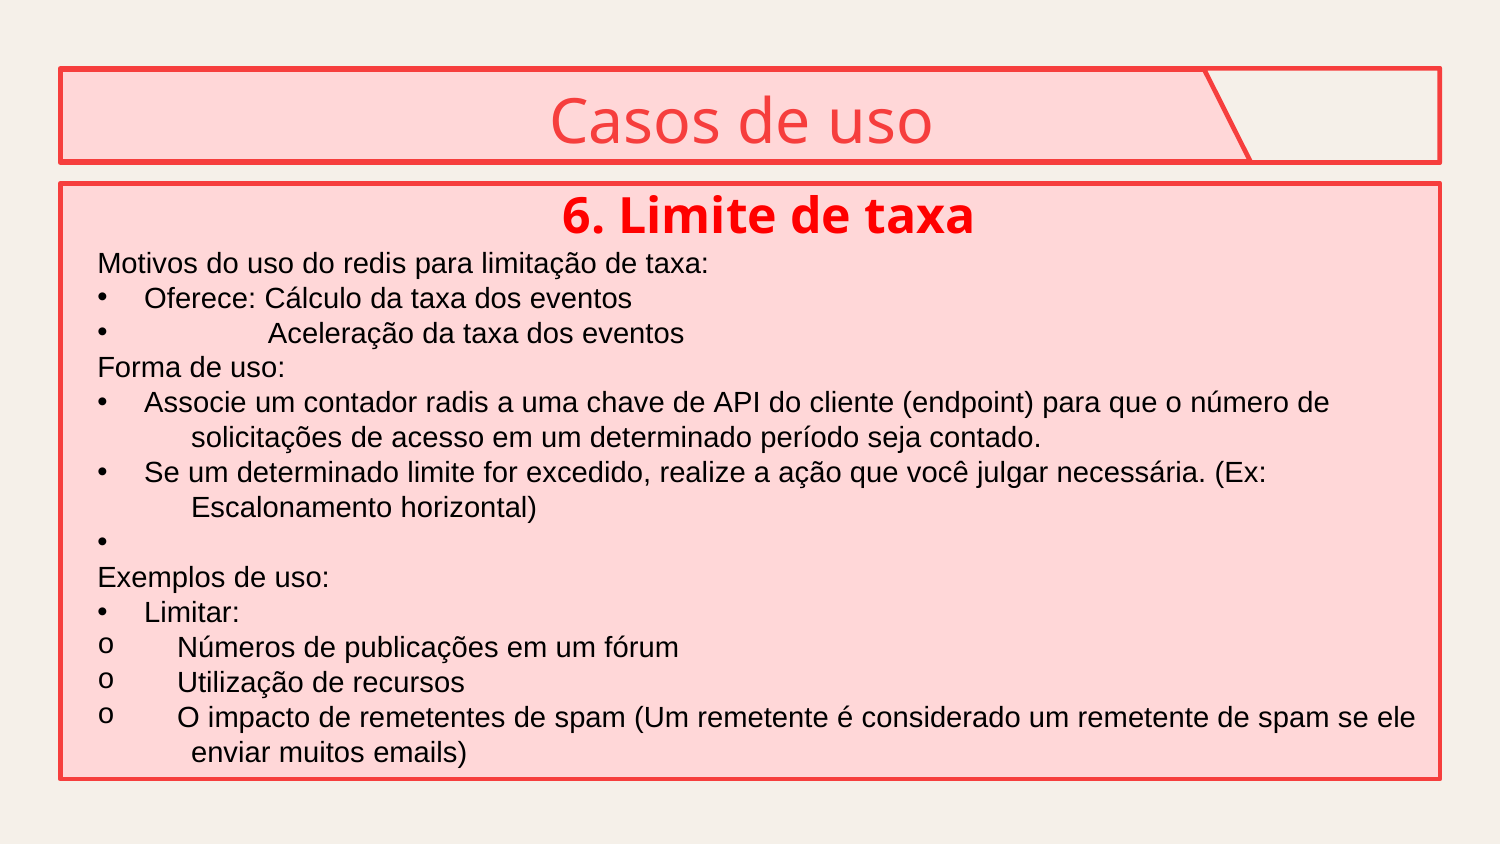

# Casos de uso
6. Limite de taxa
Motivos do uso do redis para limitação de taxa:
Oferece: Cálculo da taxa dos eventos
 Aceleração da taxa dos eventos
Forma de uso:
Associe um contador radis a uma chave de API do cliente (endpoint) para que o número de solicitações de acesso em um determinado período seja contado.
Se um determinado limite for excedido, realize a ação que você julgar necessária. (Ex: Escalonamento horizontal)
Exemplos de uso:
Limitar:
 Números de publicações em um fórum
 Utilização de recursos
 O impacto de remetentes de spam (Um remetente é considerado um remetente de spam se ele enviar muitos emails)